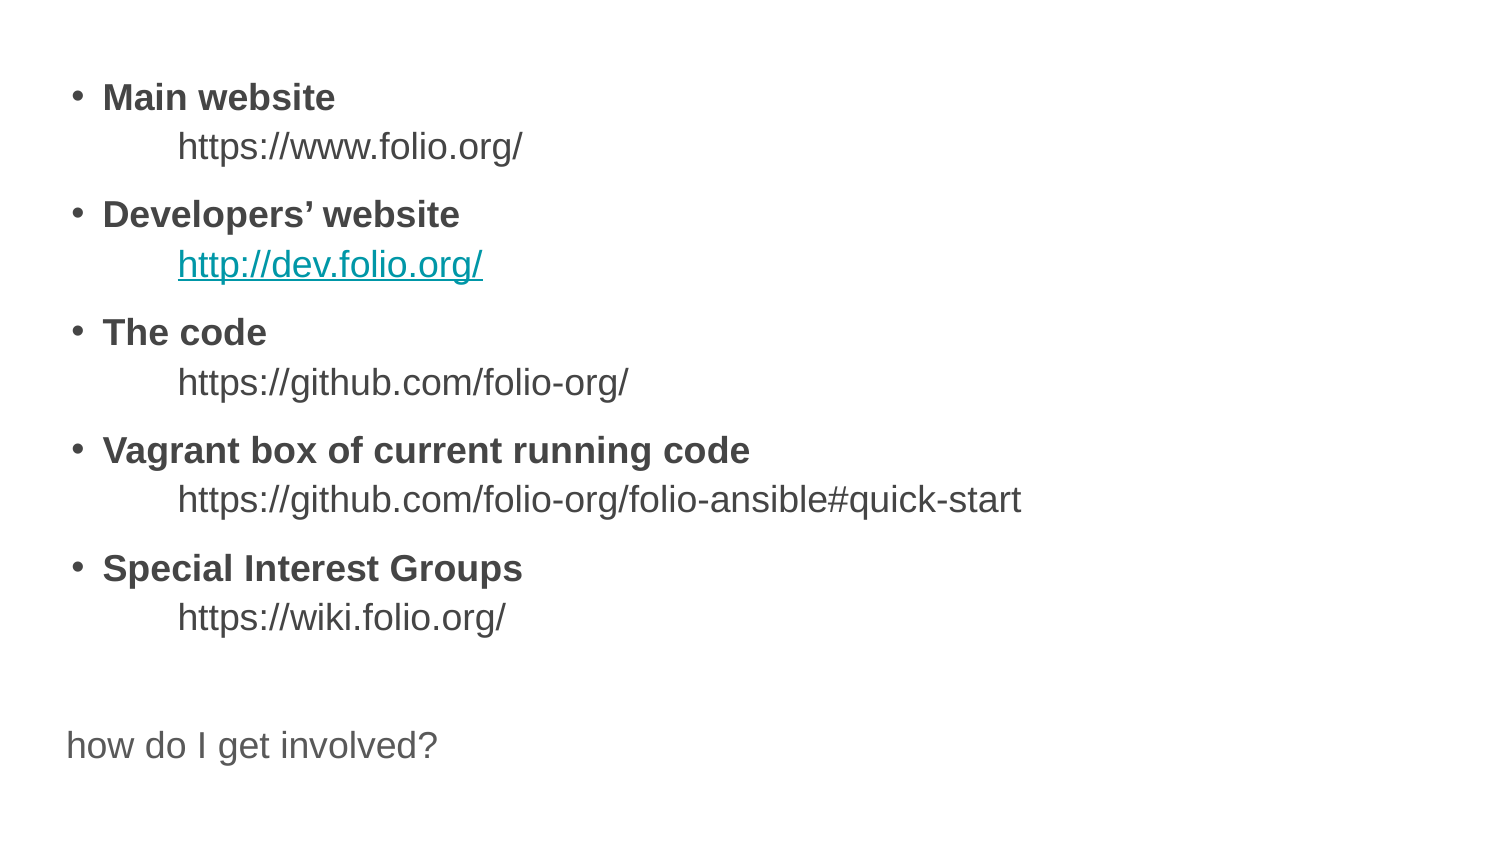

Main website
	https://www.folio.org/
Developers’ website
	http://dev.folio.org/
The code
	https://github.com/folio-org/
Vagrant box of current running code
	https://github.com/folio-org/folio-ansible#quick-start
Special Interest Groups
	https://wiki.folio.org/
# how do I get involved?